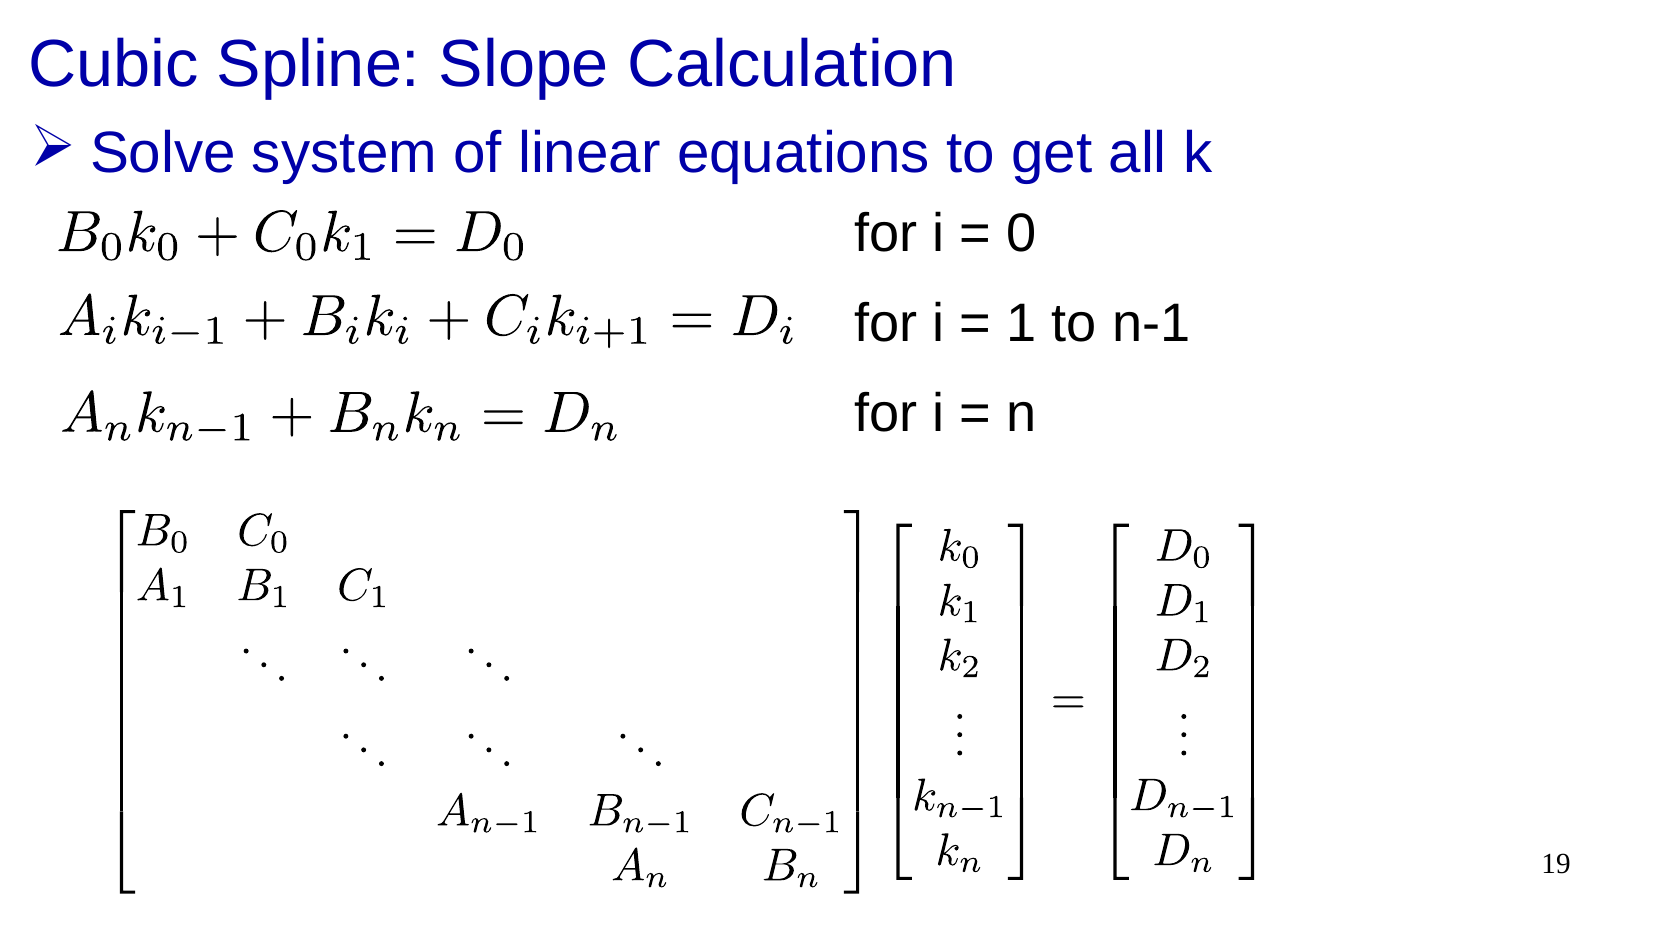

# Cubic Spline: Slope Calculation
Solve system of linear equations to get all k
for i = 0
for i = 1 to n-1
for i = n
19